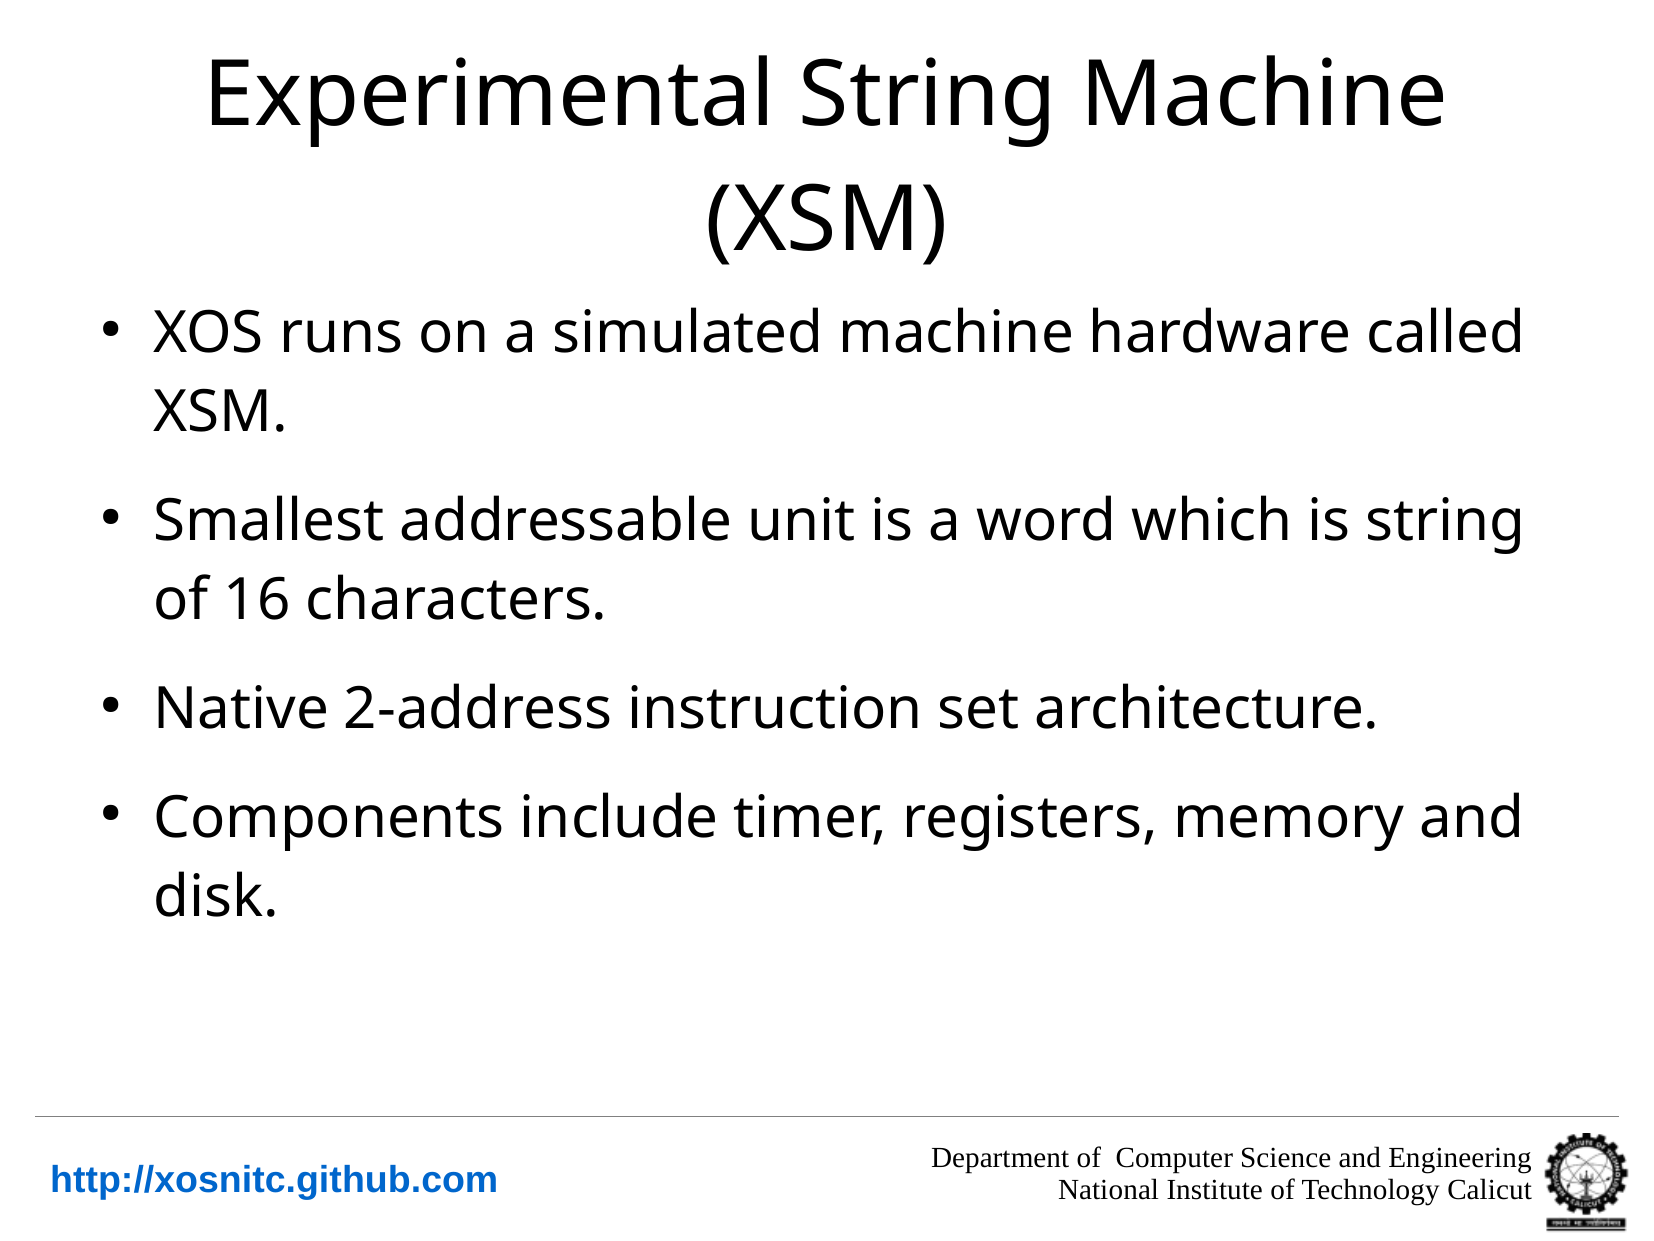

# Experimental String Machine (XSM)
XOS runs on a simulated machine hardware called XSM.
Smallest addressable unit is a word which is string of 16 characters.
Native 2-address instruction set architecture.
Components include timer, registers, memory and disk.